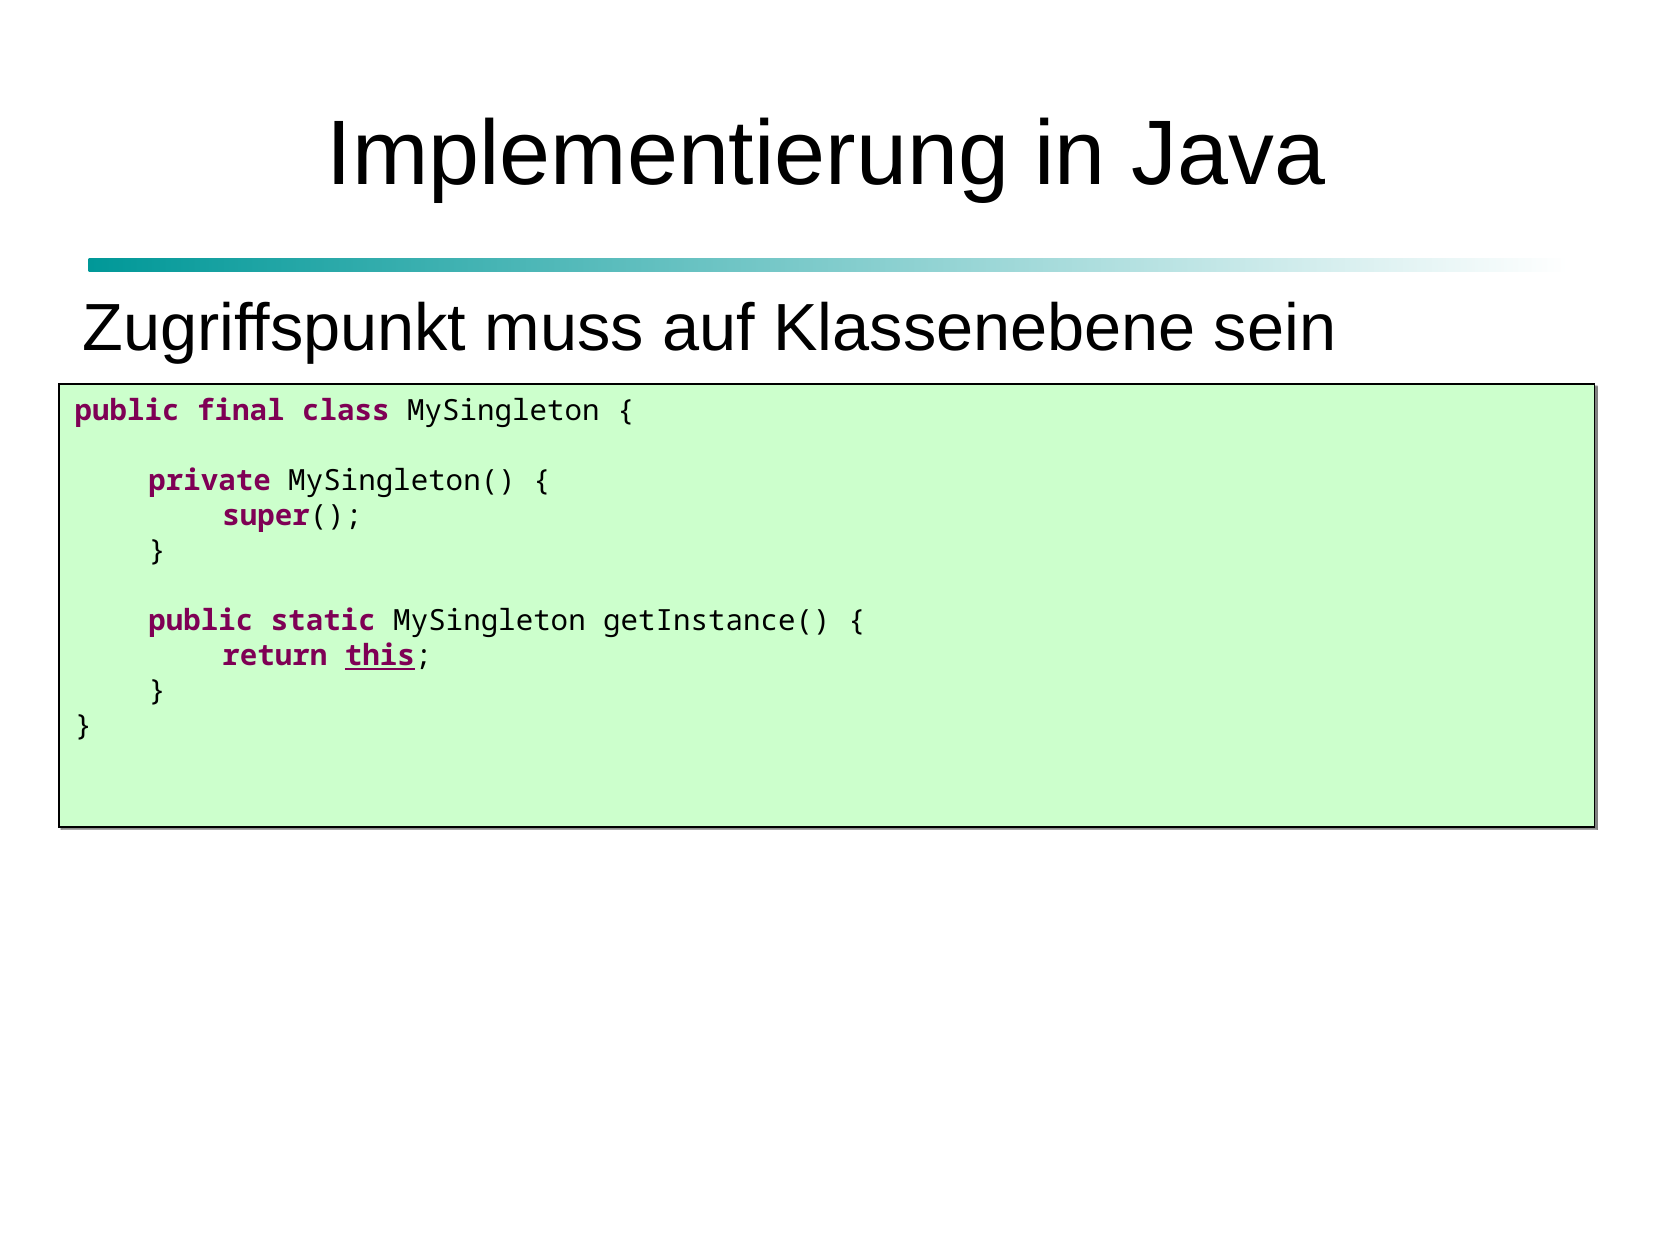

# Implementierung in Java
Zugriffspunkt muss auf Klassenebene sein
public final class MySingleton {
	private MySingleton() {
		super();
	}
	public static MySingleton getInstance() {
		return this;
	}
}